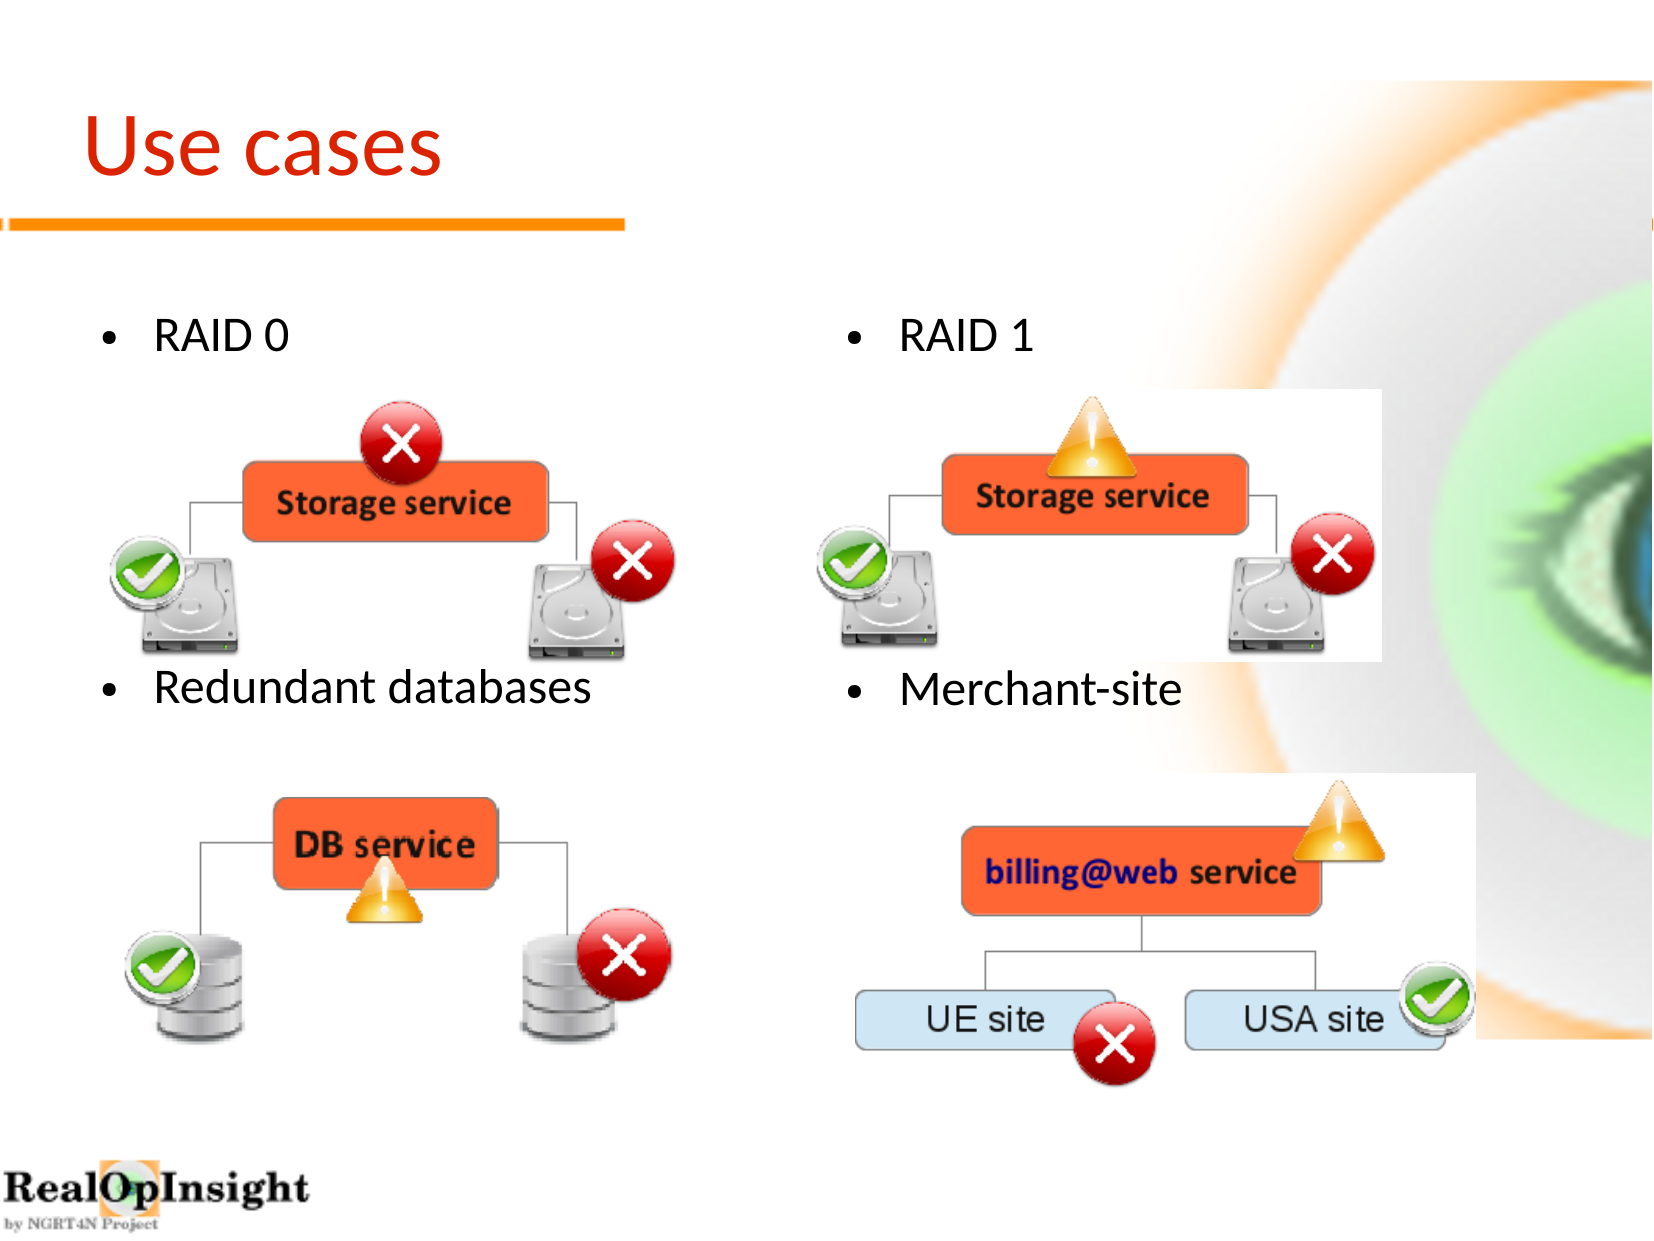

# Use cases
RAID 0
RAID 1
Redundant databases
Merchant-site